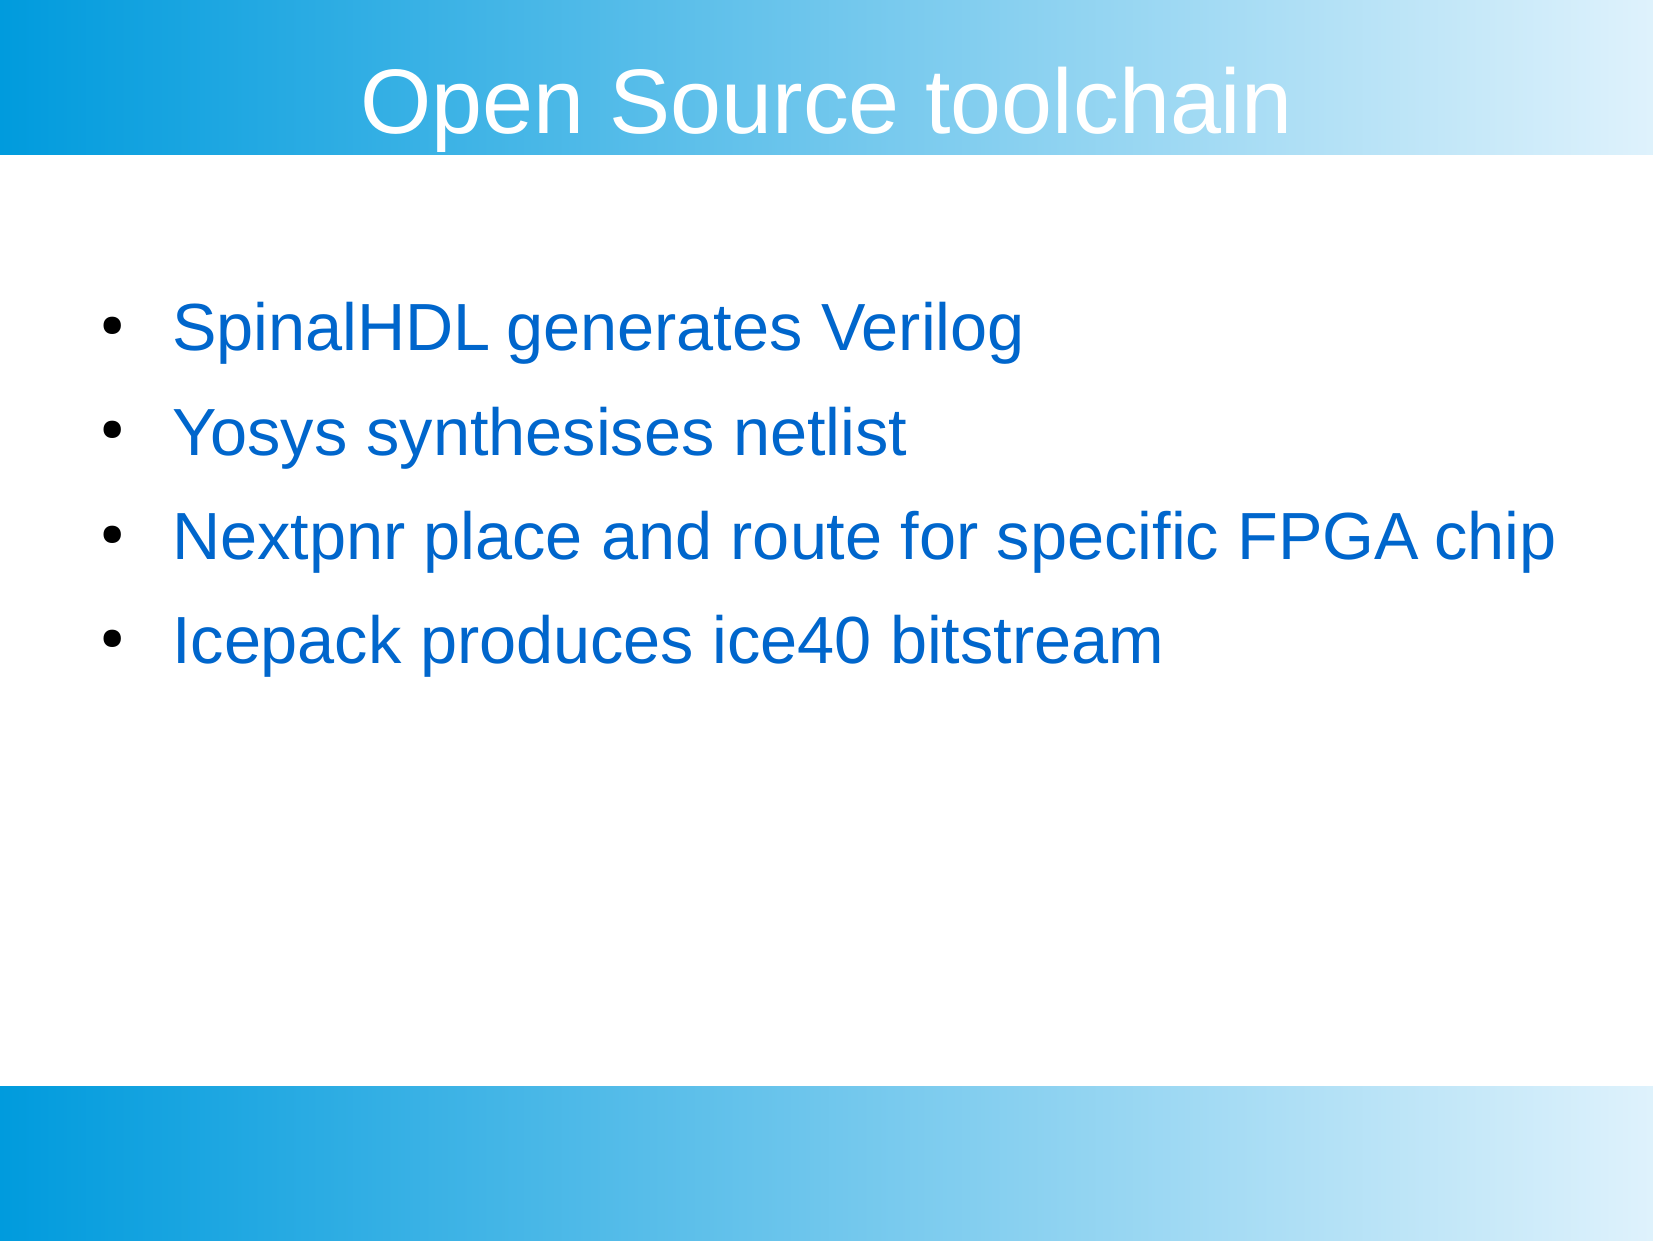

# Open Source toolchain
 SpinalHDL generates Verilog
 Yosys synthesises netlist
 Nextpnr place and route for specific FPGA chip
 Icepack produces ice40 bitstream